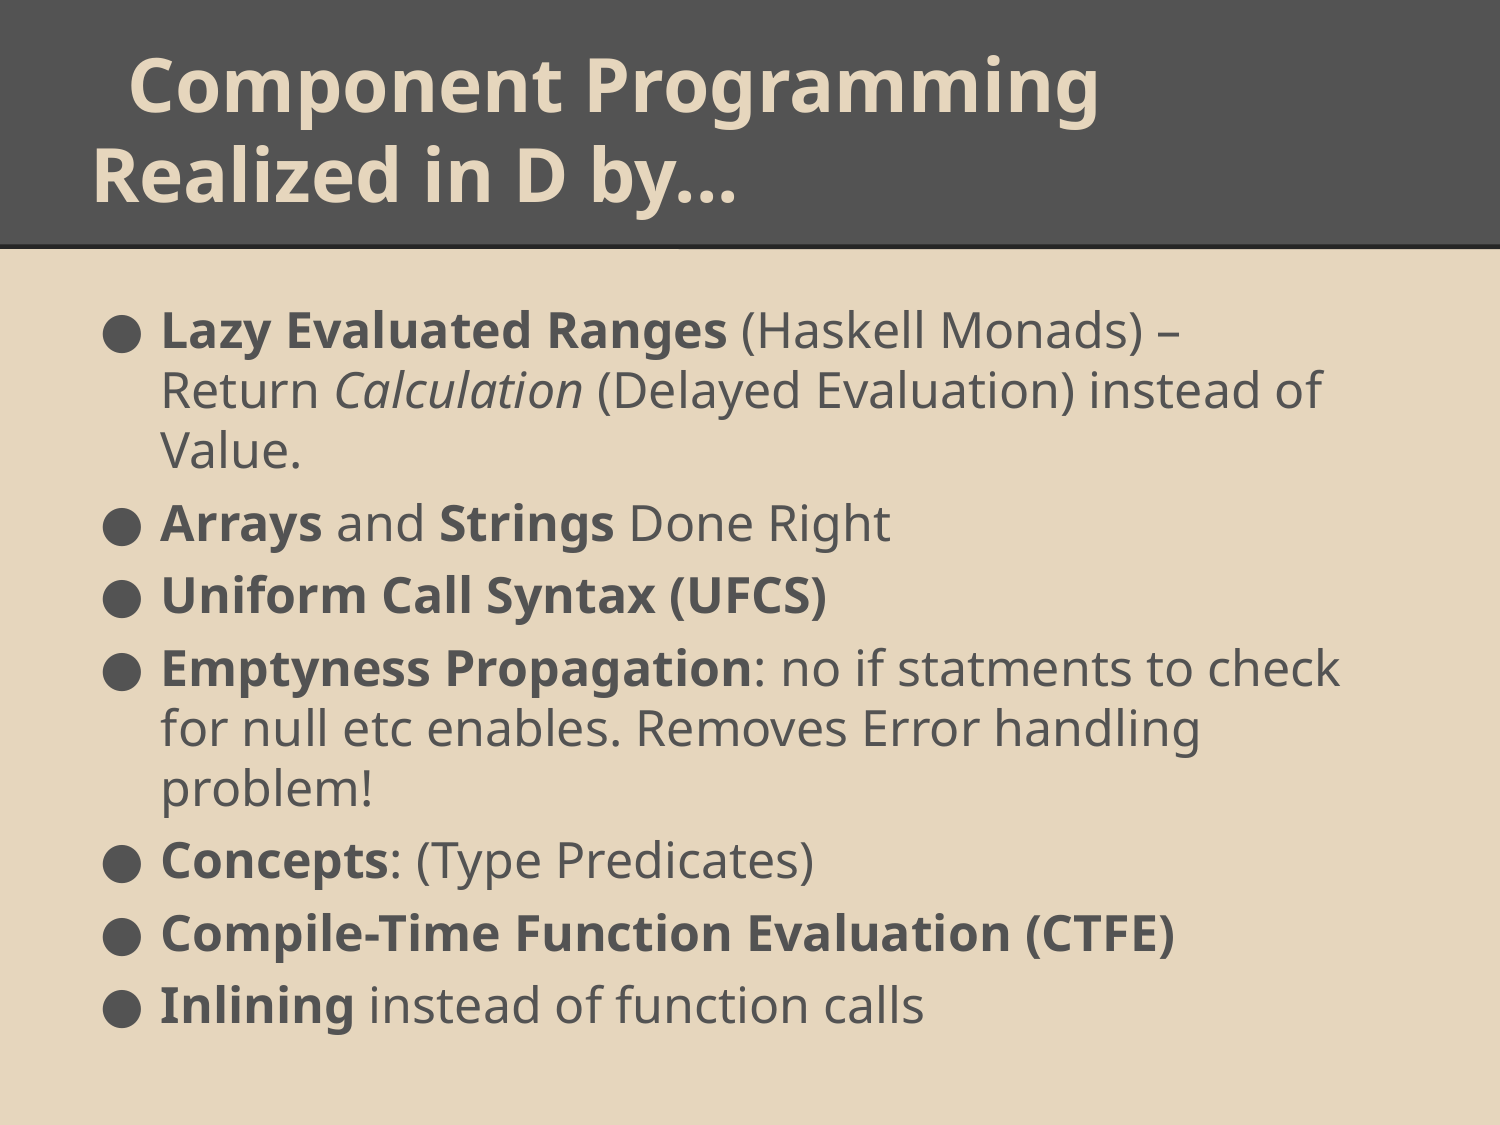

# Component Programming Realized in D by...
Lazy Evaluated Ranges (Haskell Monads) –
Return Calculation (Delayed Evaluation) instead of Value.
Arrays and Strings Done Right
Uniform Call Syntax (UFCS)
Emptyness Propagation: no if statments to check for null etc enables. Removes Error handling problem!
Concepts: (Type Predicates)
Compile-Time Function Evaluation (CTFE)
Inlining instead of function calls